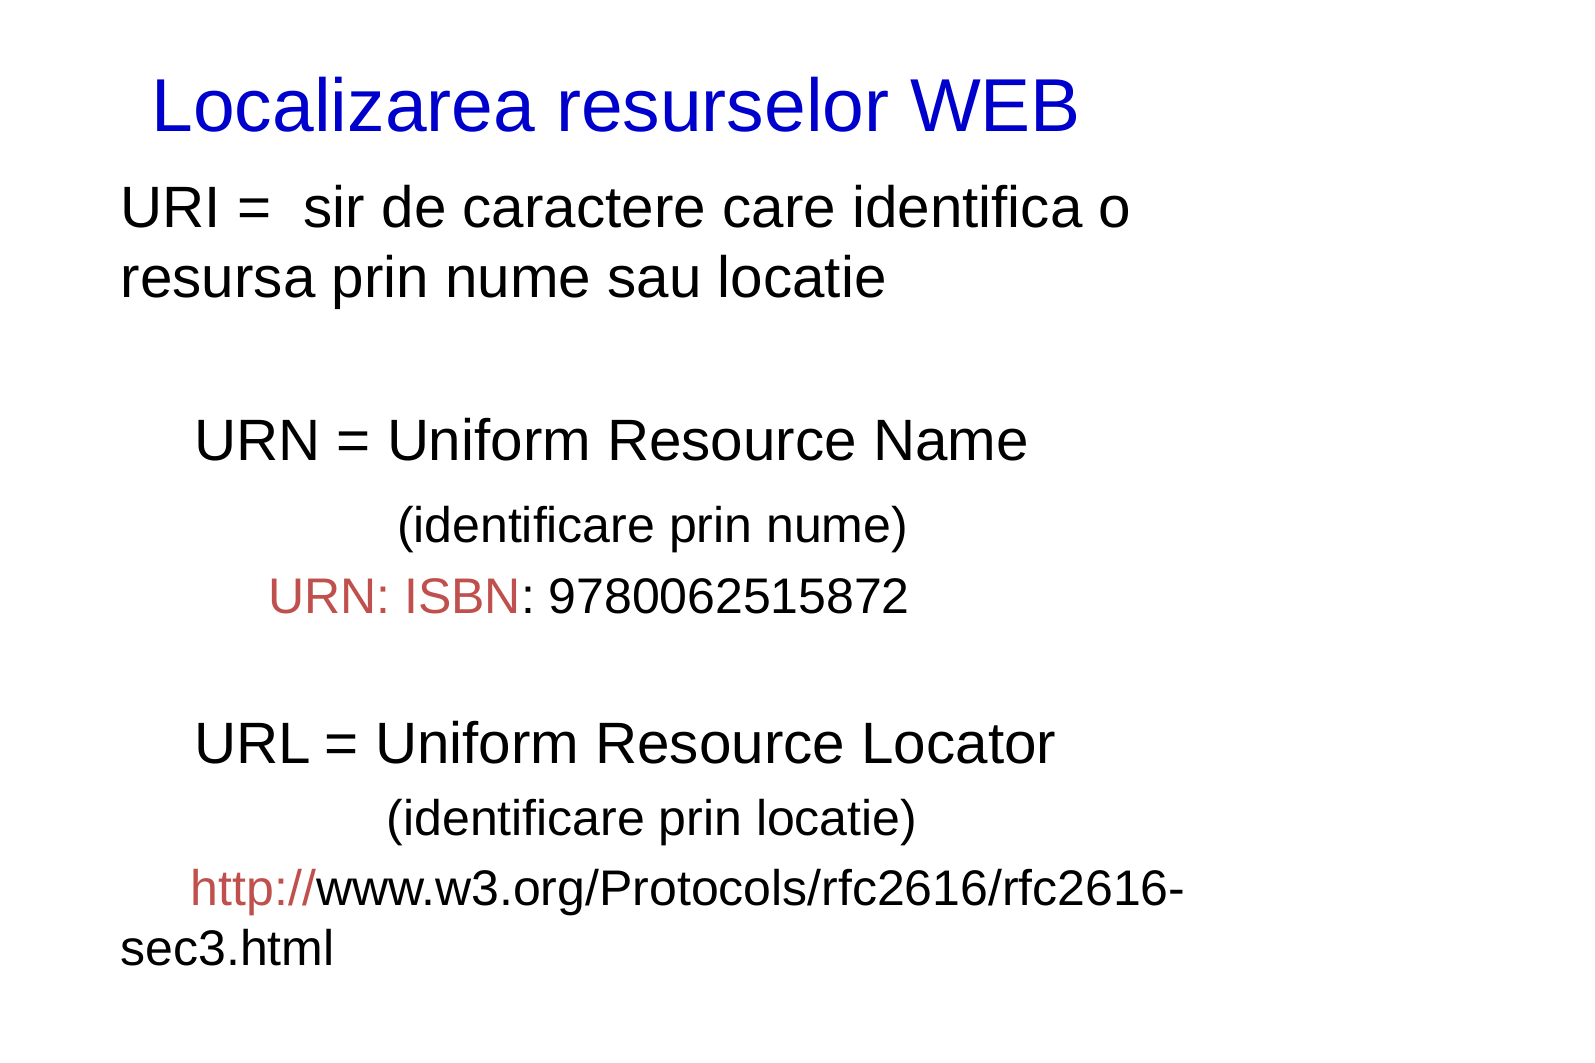

Localizarea resurselor WEB
URI = sir de caractere care identifica o 	 	 resursa prin nume sau locatie
 	URN = Uniform Resource Name
 (identificare prin nume)
		URN: ISBN: 9780062515872
 	URL = Uniform Resource Locator
 (identificare prin locatie)
 http://www.w3.org/Protocols/rfc2616/rfc2616-sec3.html